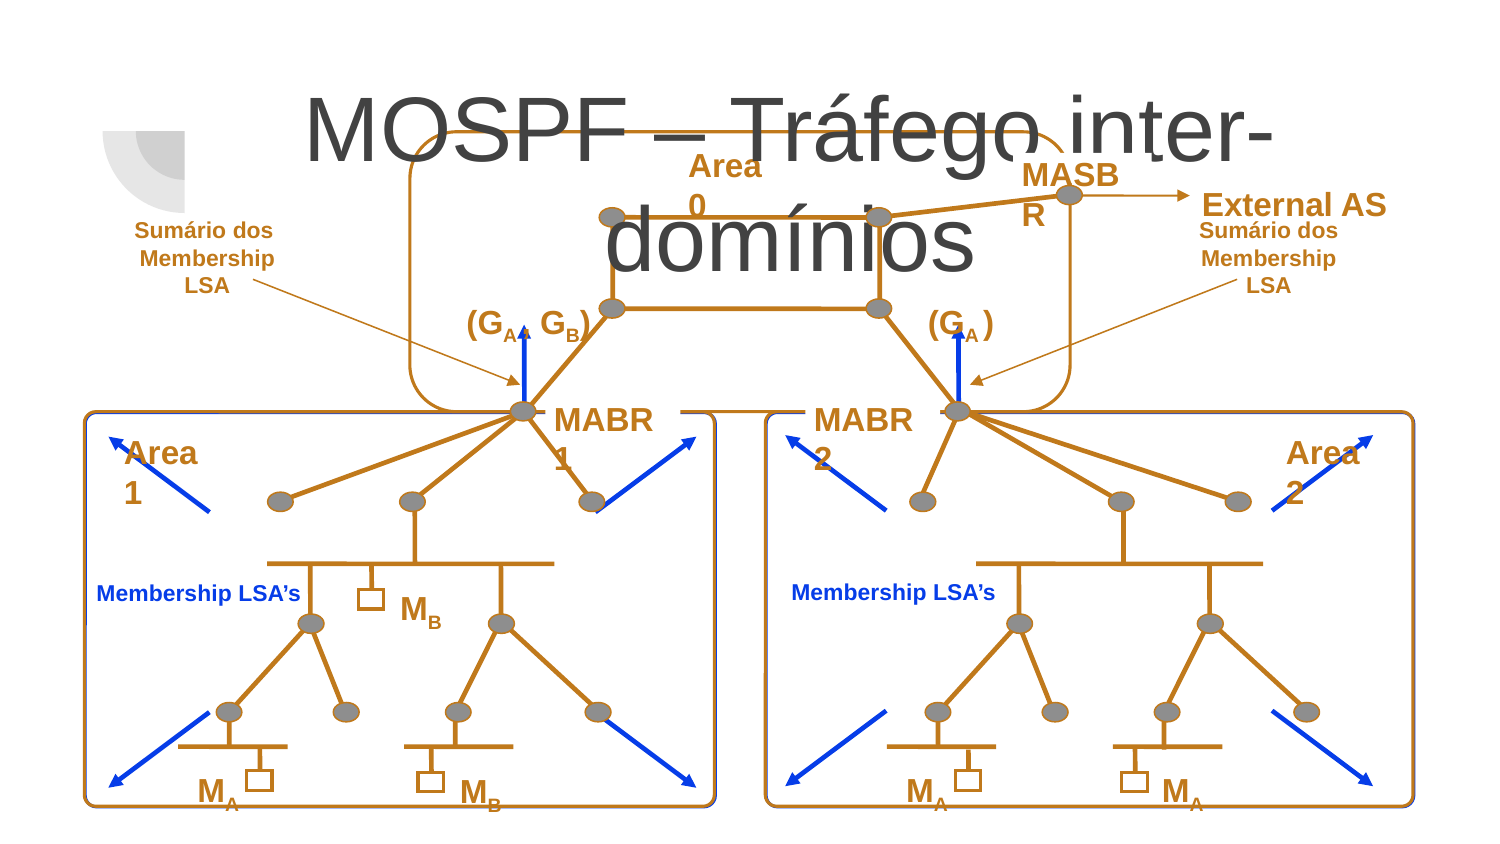

# MOSPF – Tráfego inter-domínios
Area 0
MASBR
External AS
Sumário dos
Membership LSA
Sumário dos
Membership LSA
(GA , GB)
(GA )
MABR1
MABR2
Membership LSA’s
Membership LSA’s
Area 1
Area 2
MB
MB
MA
MA
MA